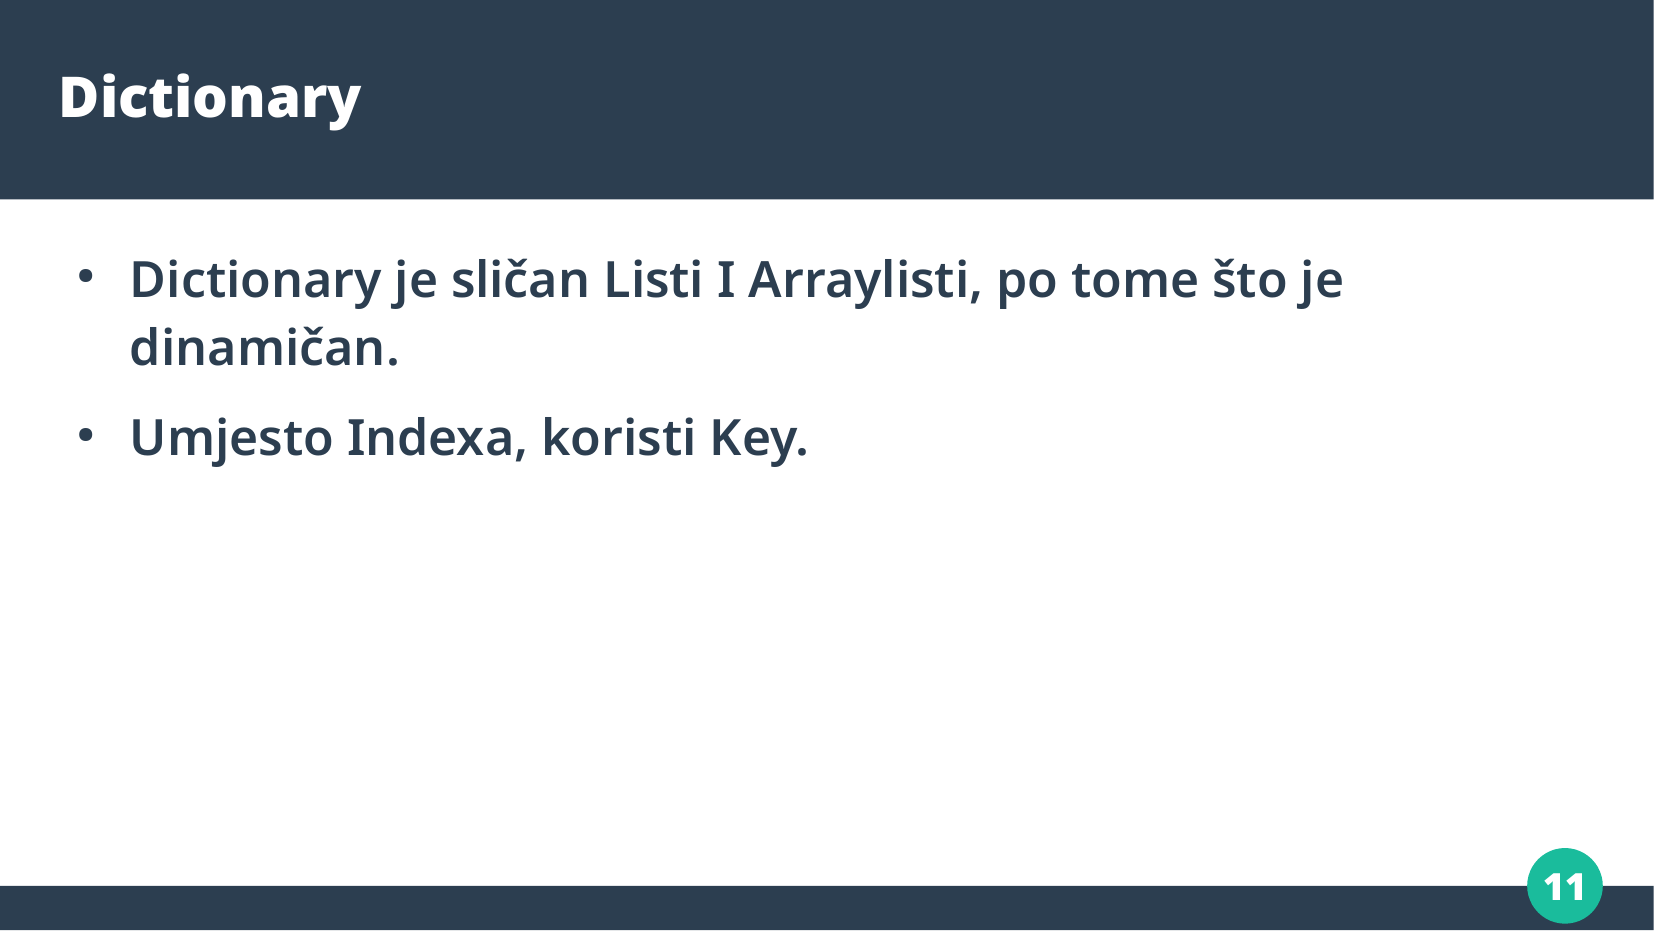

# Dictionary
Dictionary je sličan Listi I Arraylisti, po tome što je dinamičan.
Umjesto Indexa, koristi Key.